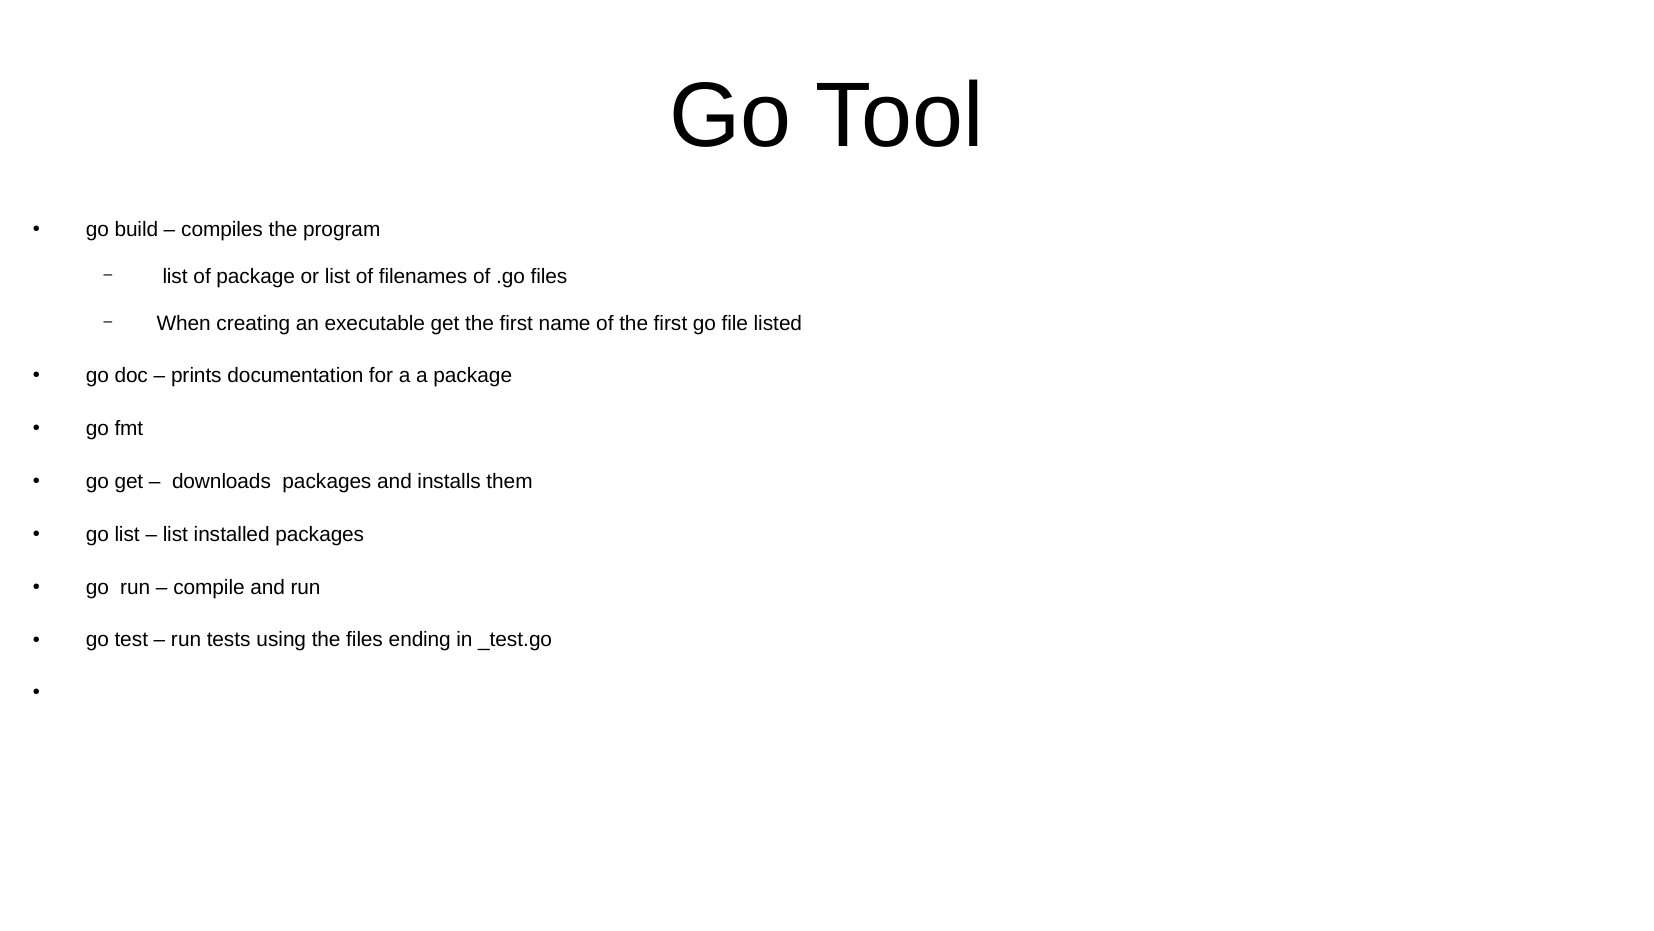

# Go Tool
go build – compiles the program
 list of package or list of filenames of .go files
When creating an executable get the first name of the first go file listed
go doc – prints documentation for a a package
go fmt
go get – downloads packages and installs them
go list – list installed packages
go run – compile and run
go test – run tests using the files ending in _test.go